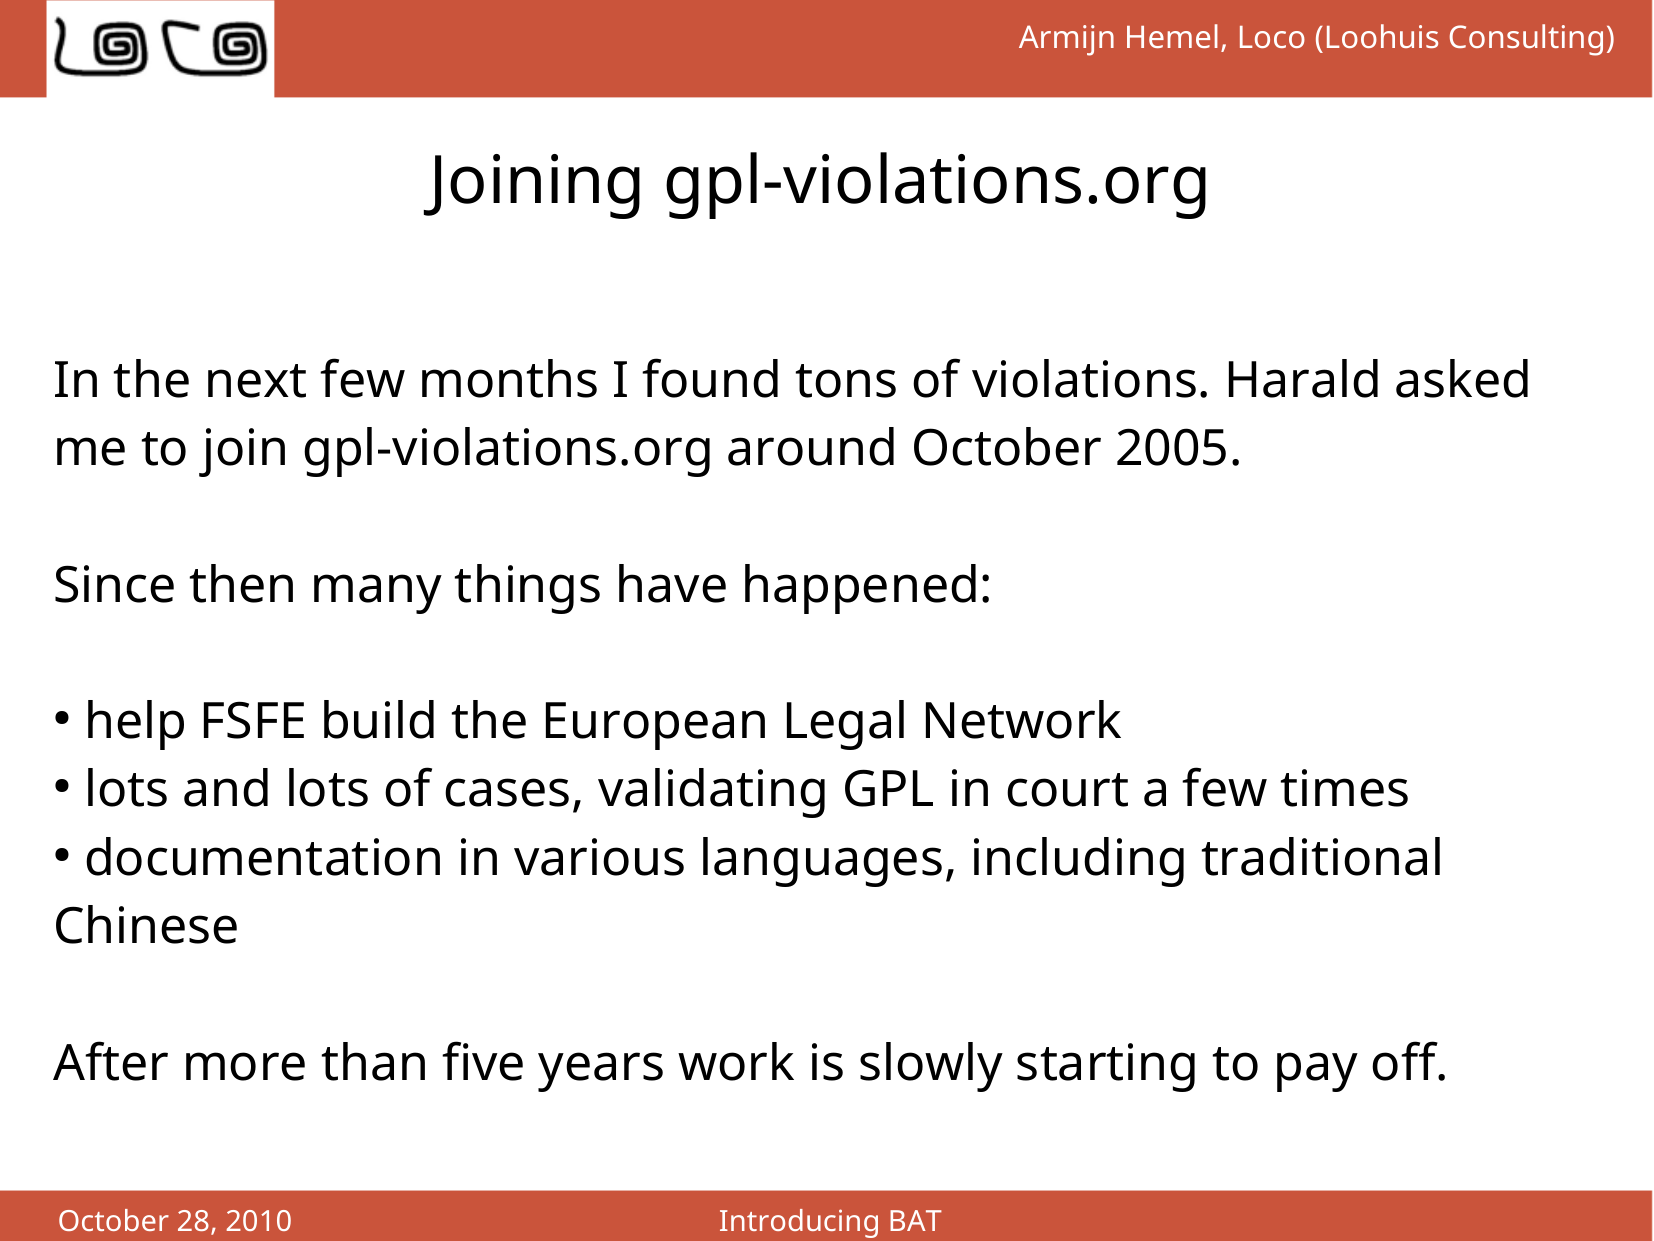

# Joining gpl-violations.org
In the next few months I found tons of violations. Harald asked me to join gpl-violations.org around October 2005.
Since then many things have happened:
 help FSFE build the European Legal Network
 lots and lots of cases, validating GPL in court a few times
 documentation in various languages, including traditional Chinese
After more than five years work is slowly starting to pay off.
Comet: practical solution or crutch?